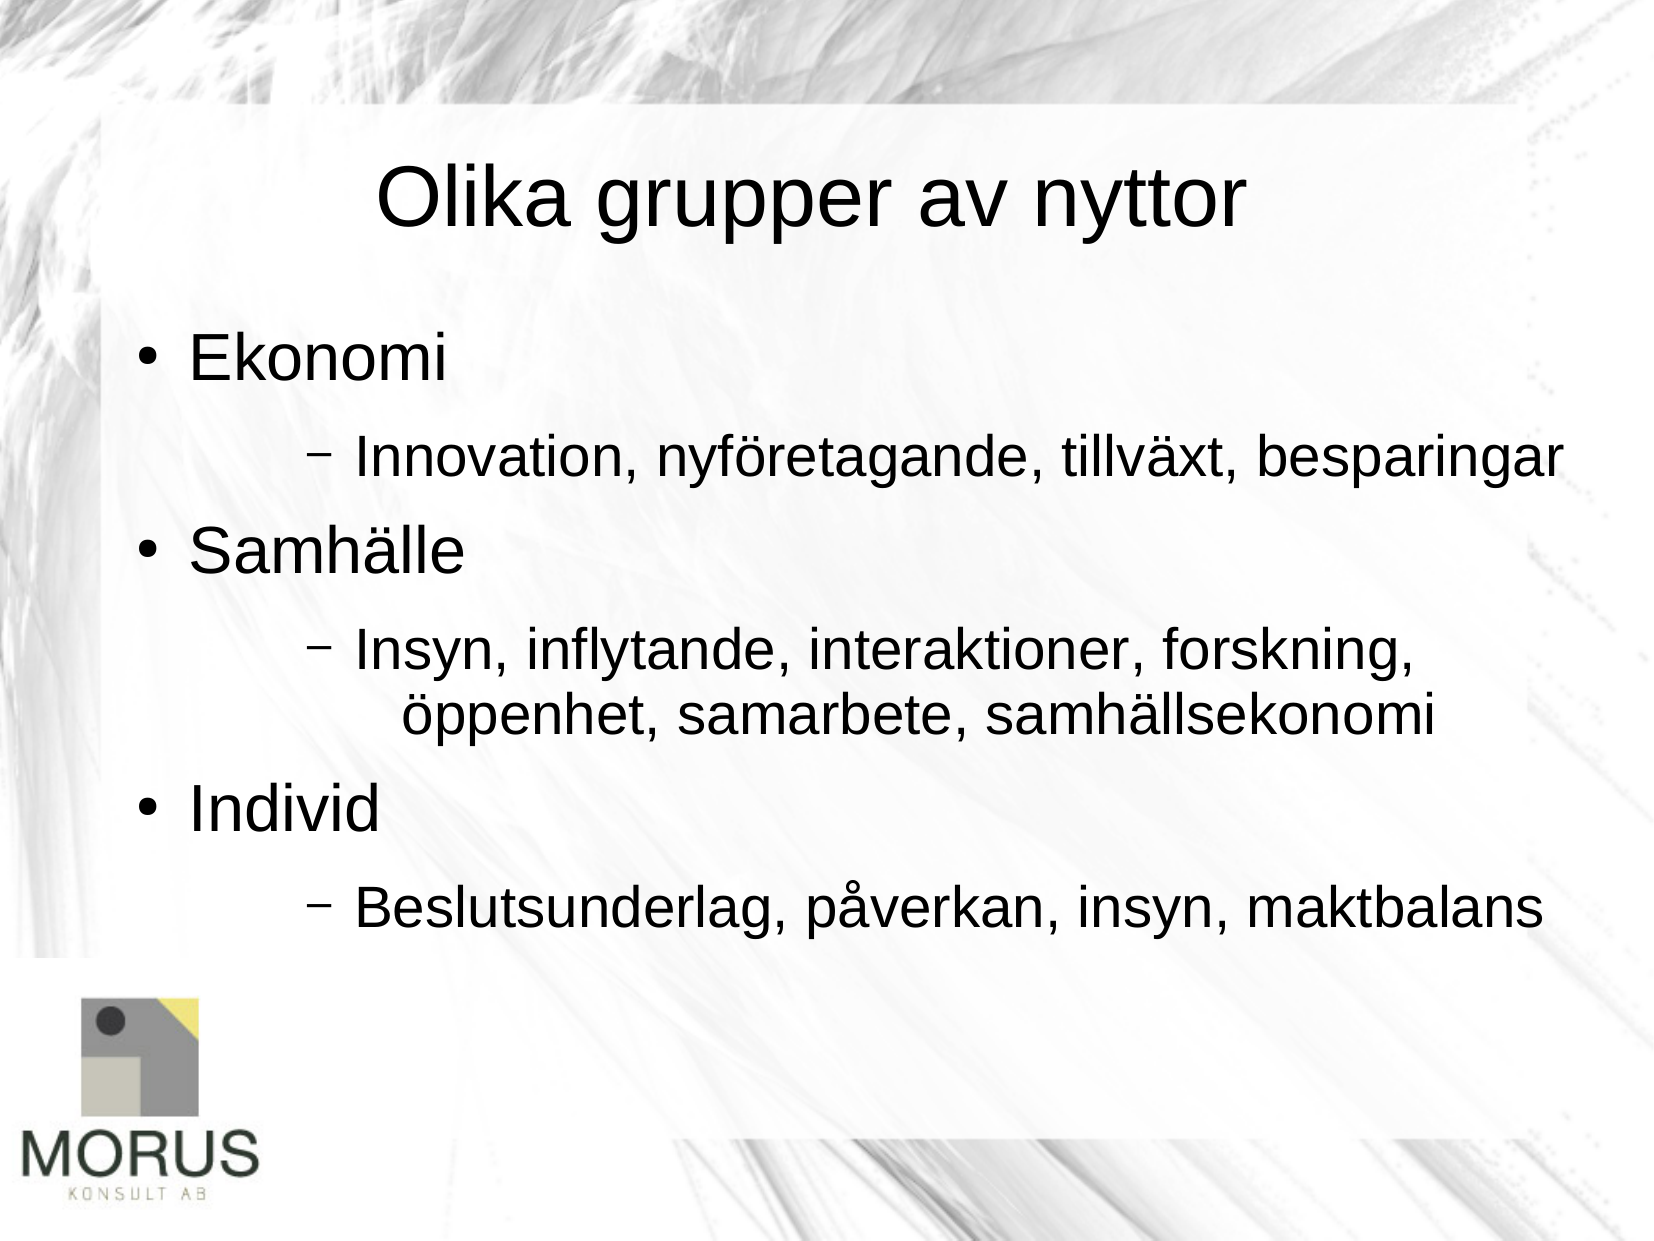

# Olika grupper av nyttor
Ekonomi
Innovation, nyföretagande, tillväxt, besparingar
Samhälle
Insyn, inflytande, interaktioner, forskning, öppenhet, samarbete, samhällsekonomi
Individ
Beslutsunderlag, påverkan, insyn, maktbalans